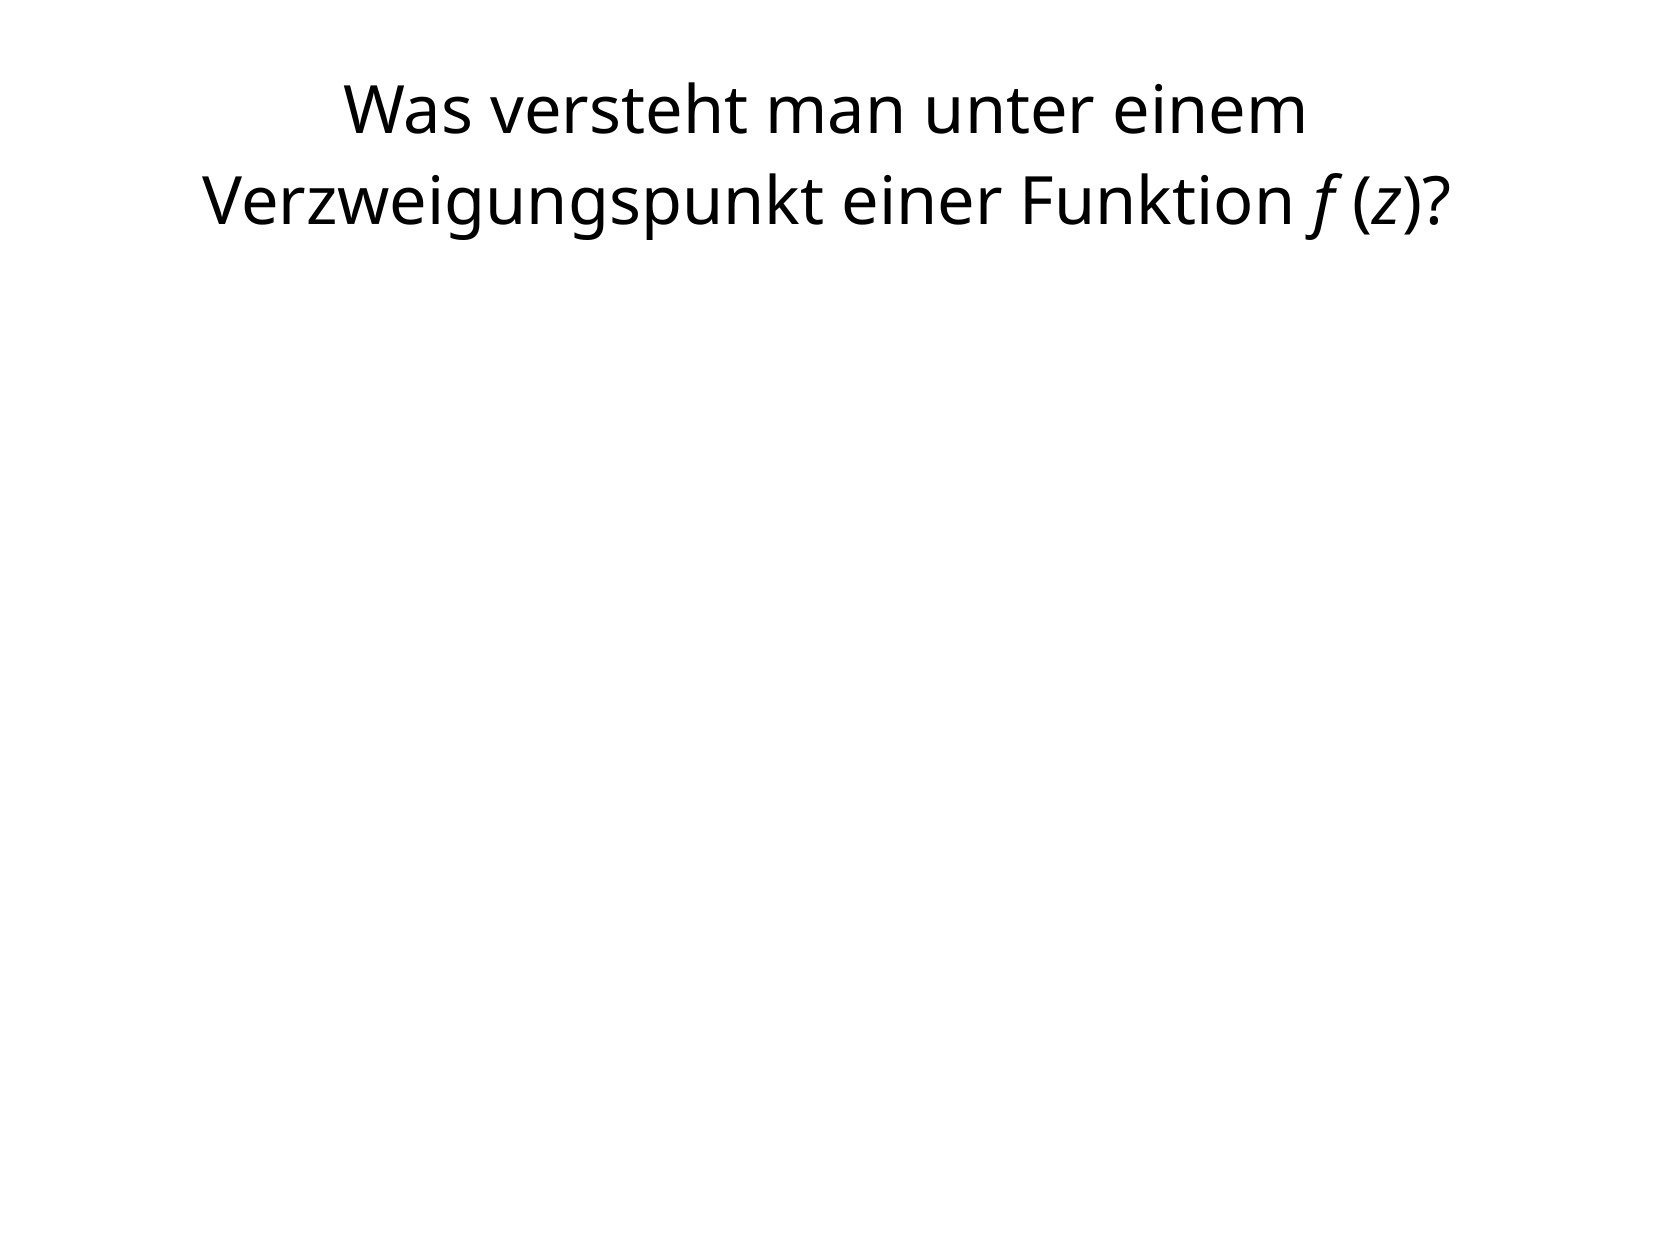

# Was versteht man unter einem Verzweigungspunkt einer Funktion f (z)?